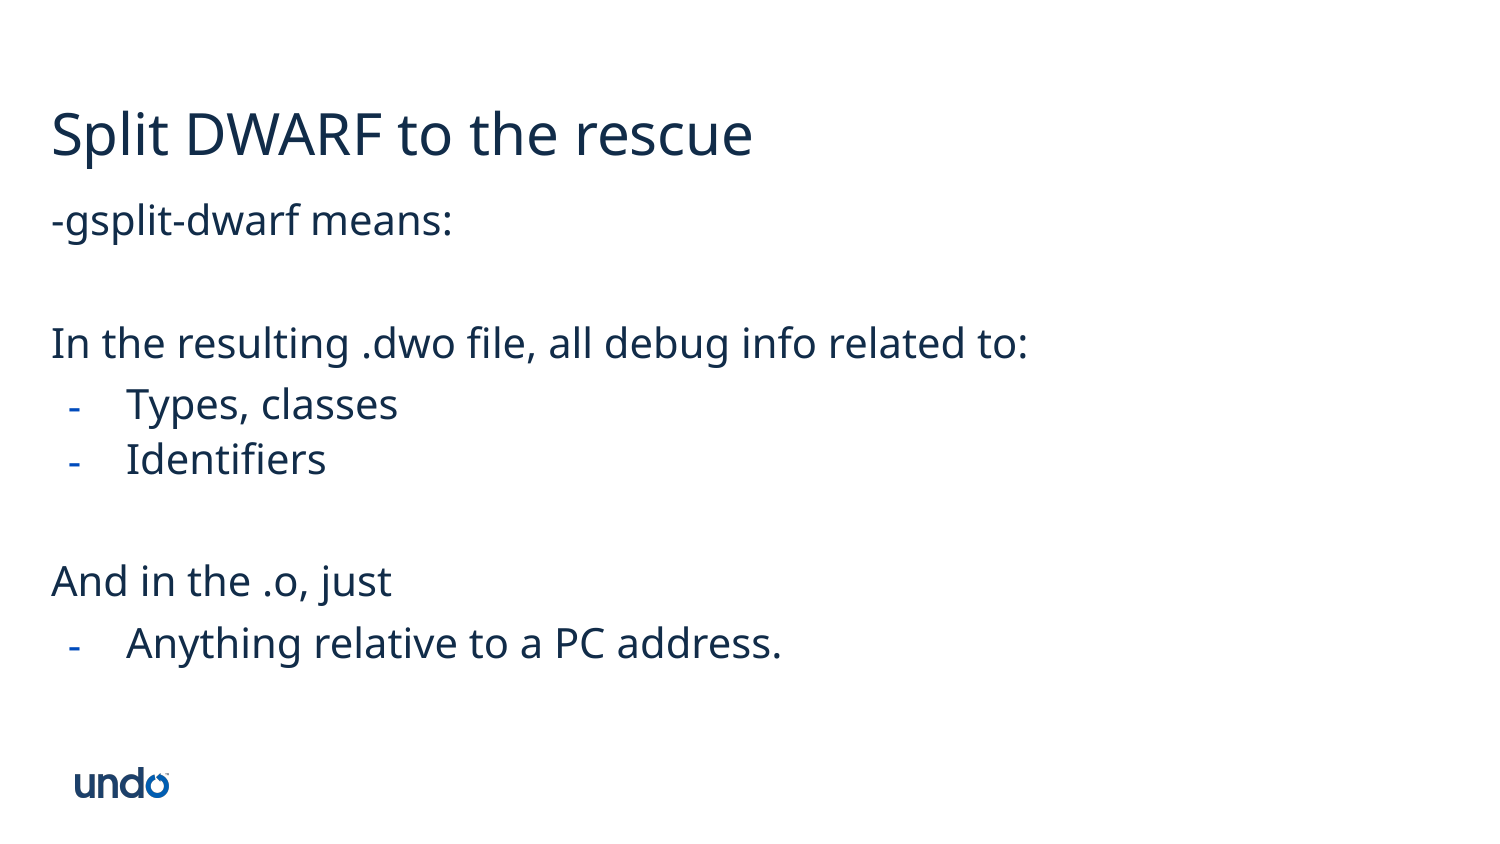

# Split DWARF to the rescue
-gsplit-dwarf means:
In the resulting .dwo file, all debug info related to:
Types, classes
Identifiers
And in the .o, just
Anything relative to a PC address.